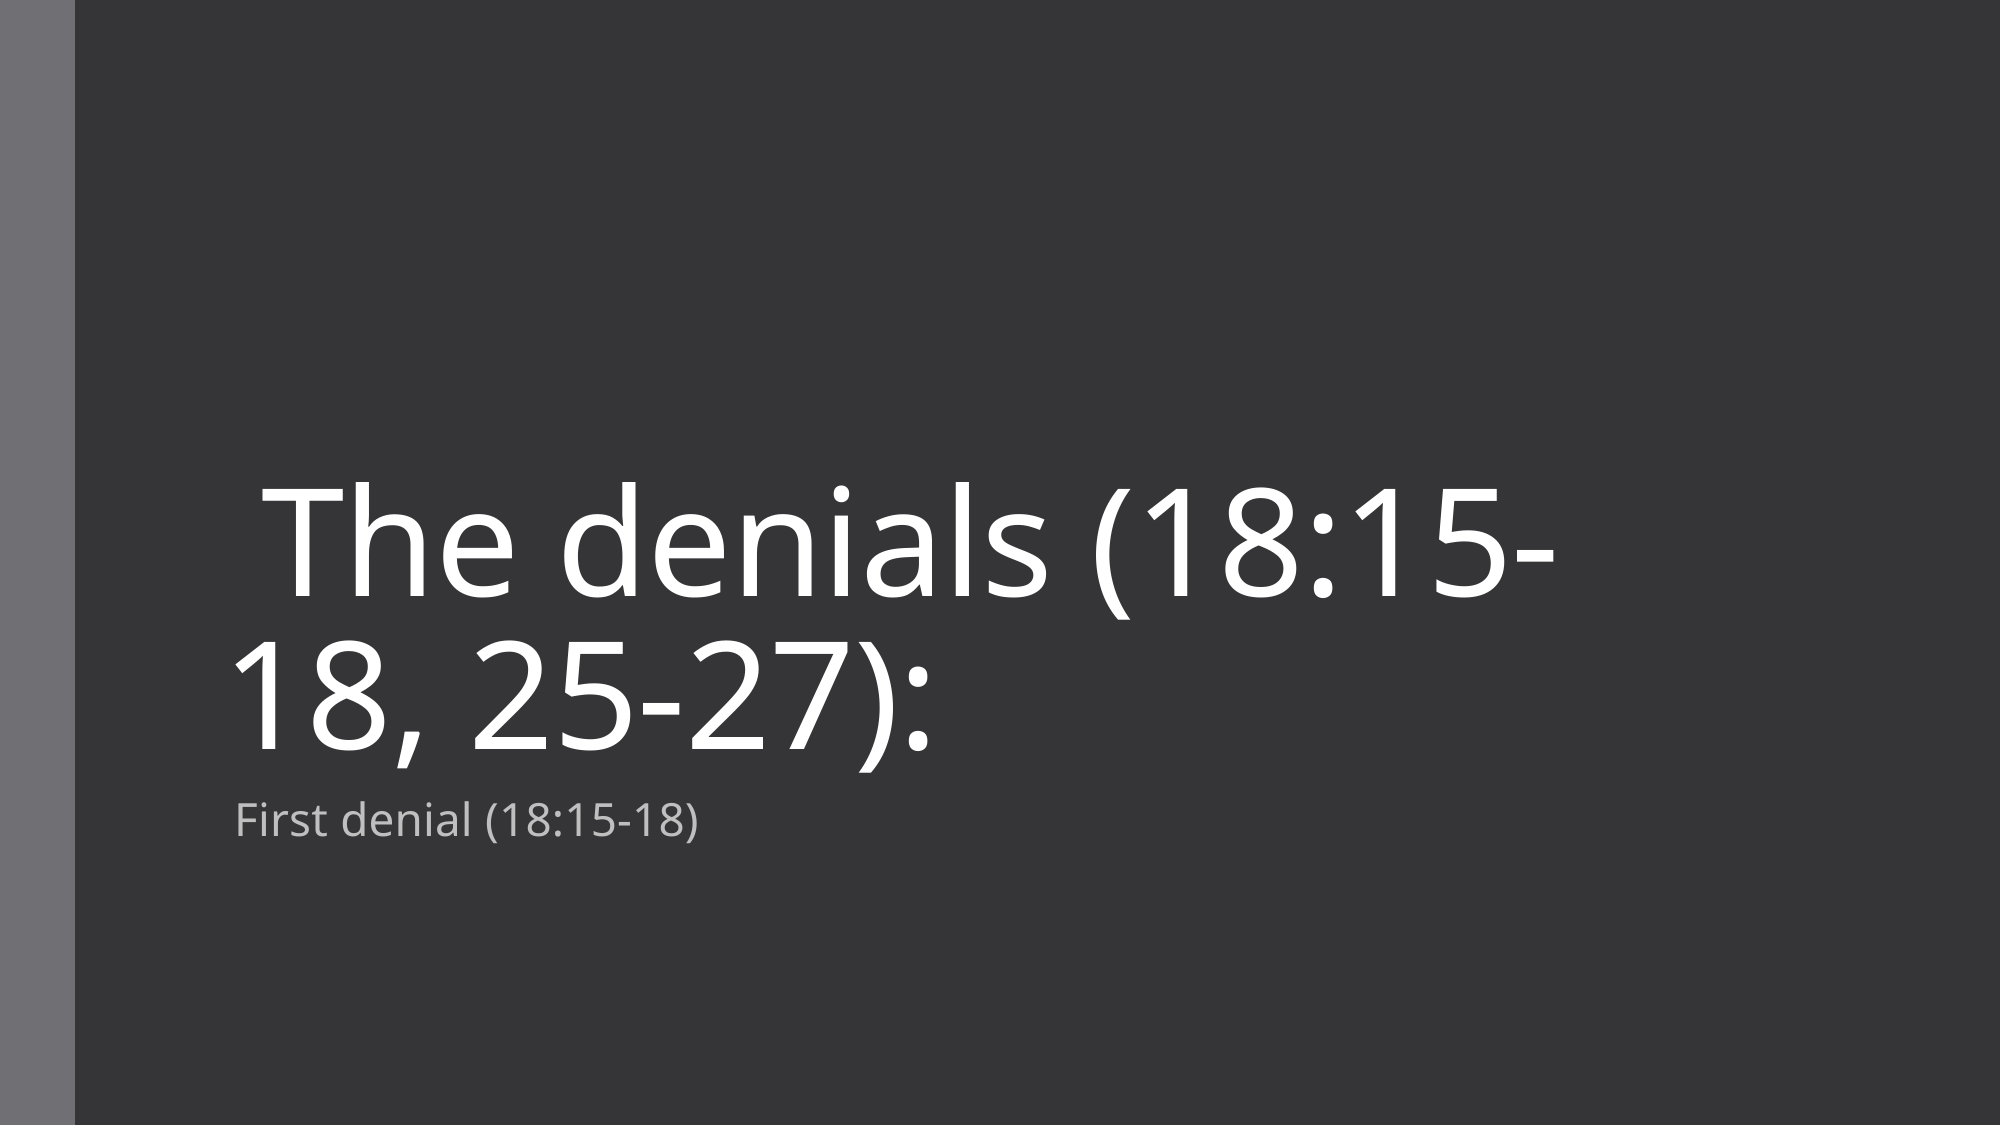

# The denials (18:15-18, 25-27):
 First denial (18:15-18)